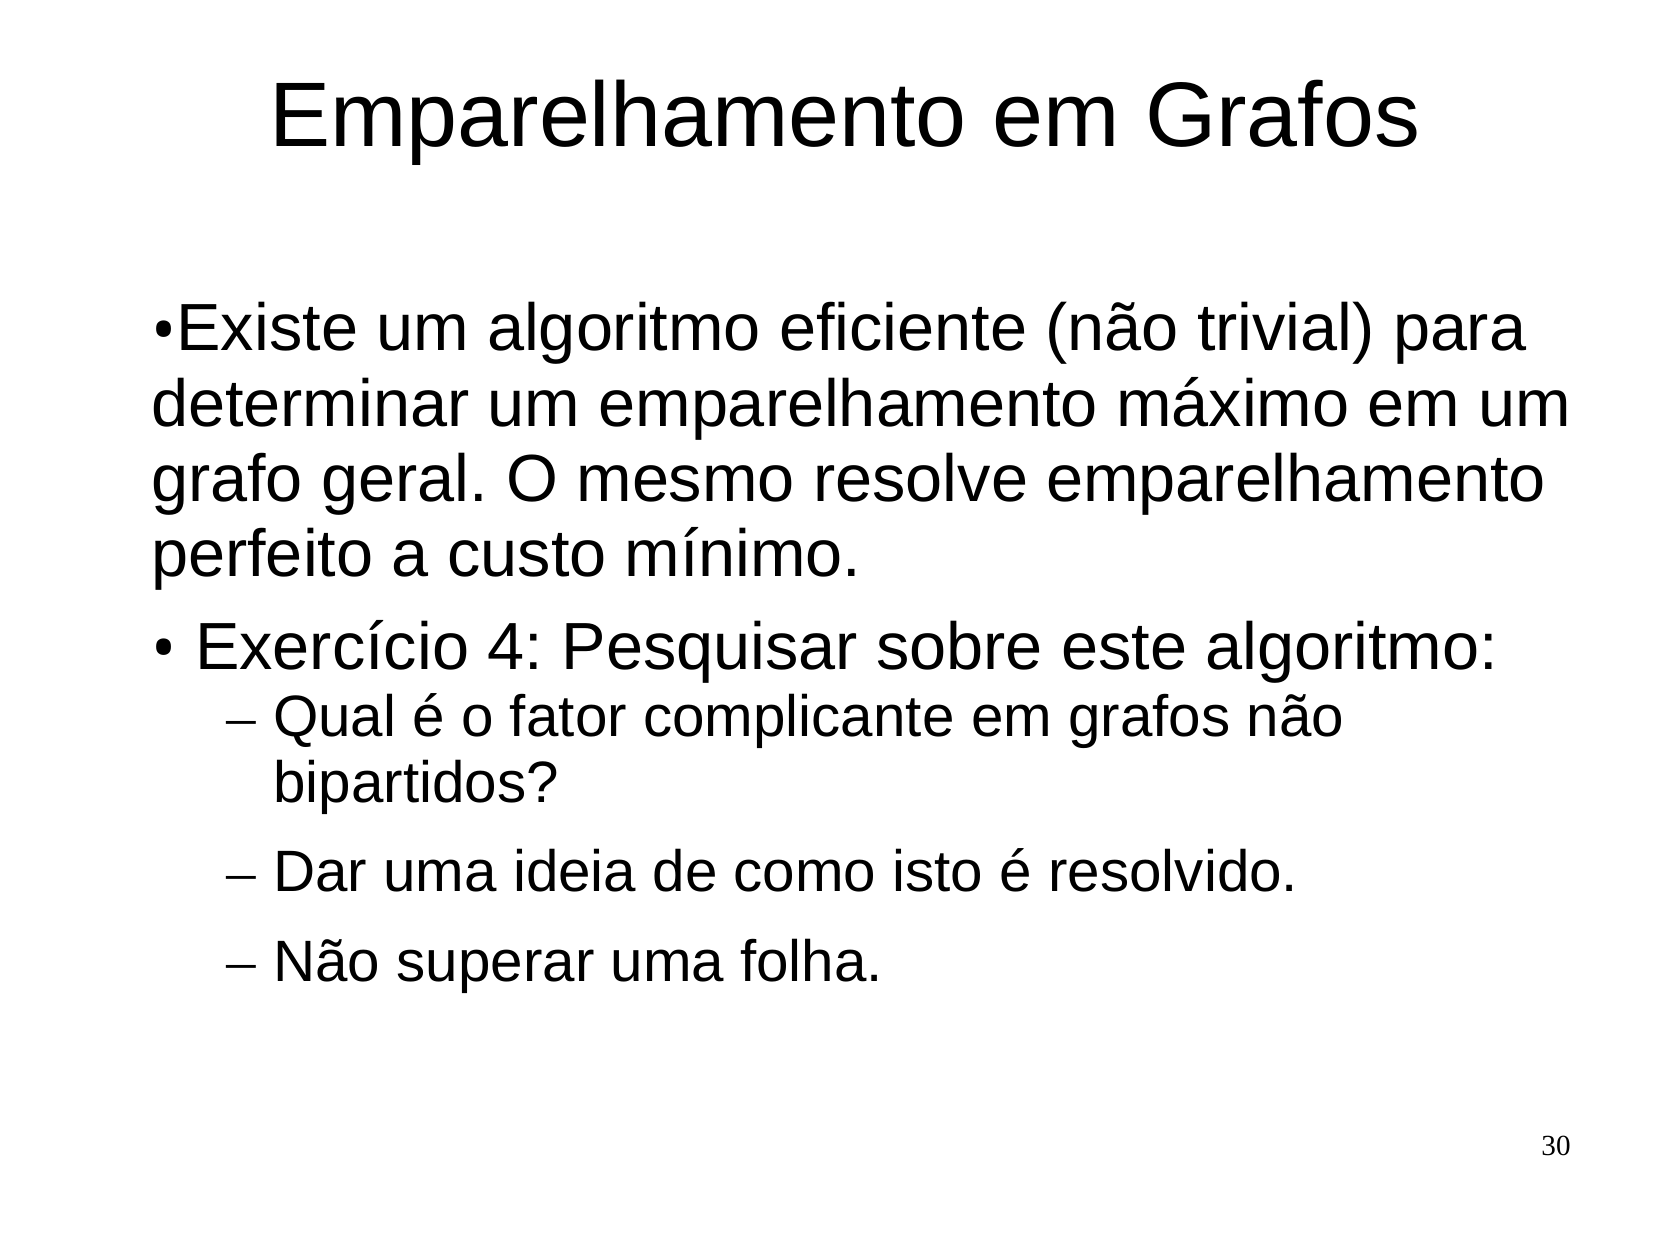

# Emparelhamento em Grafos
Existe um algoritmo eficiente (não trivial) para determinar um emparelhamento máximo em um grafo geral. O mesmo resolve emparelhamento perfeito a custo mínimo.
 Exercício 4: Pesquisar sobre este algoritmo:
Qual é o fator complicante em grafos não bipartidos?
Dar uma ideia de como isto é resolvido.
Não superar uma folha.
30